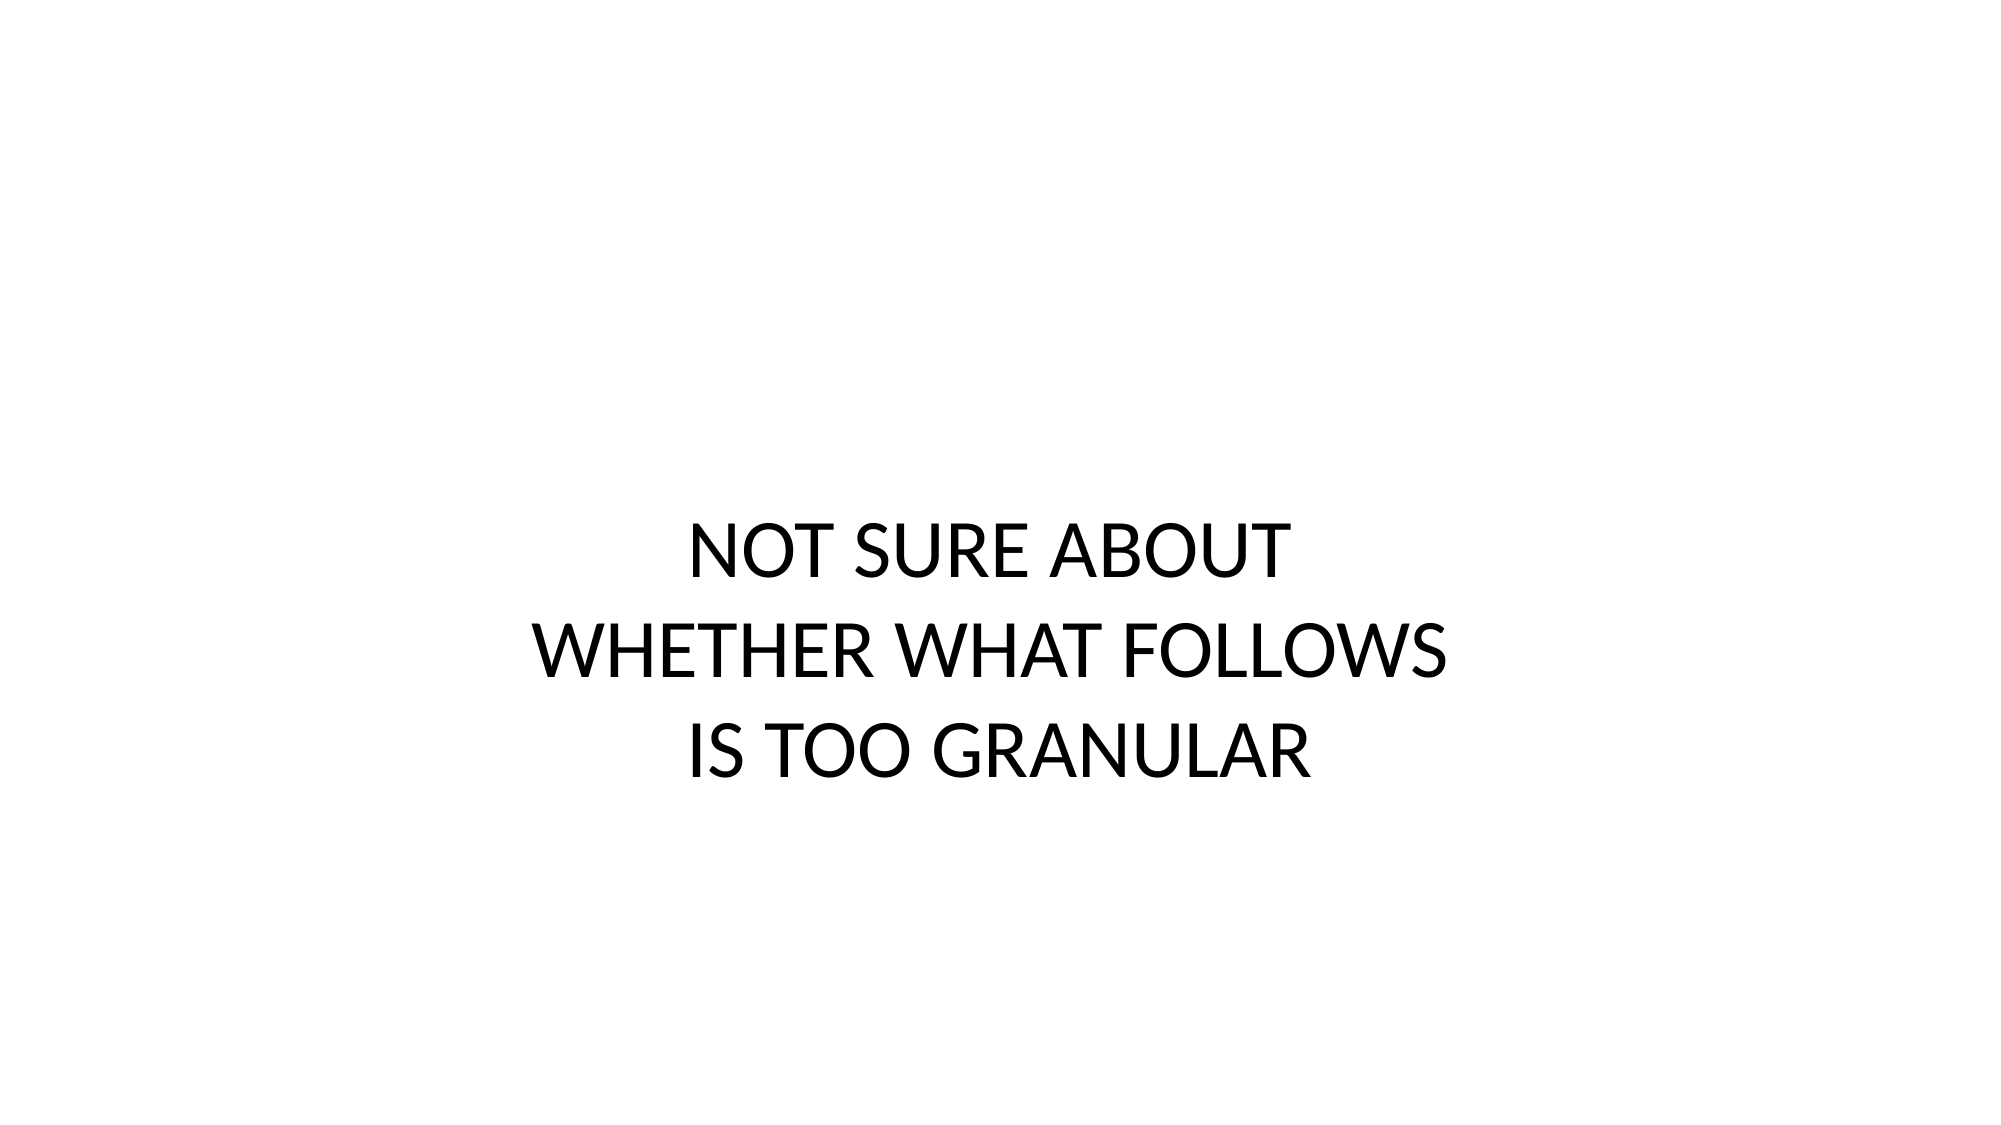

NOT SURE ABOUT
WHETHER WHAT FOLLOWS
IS TOO GRANULAR